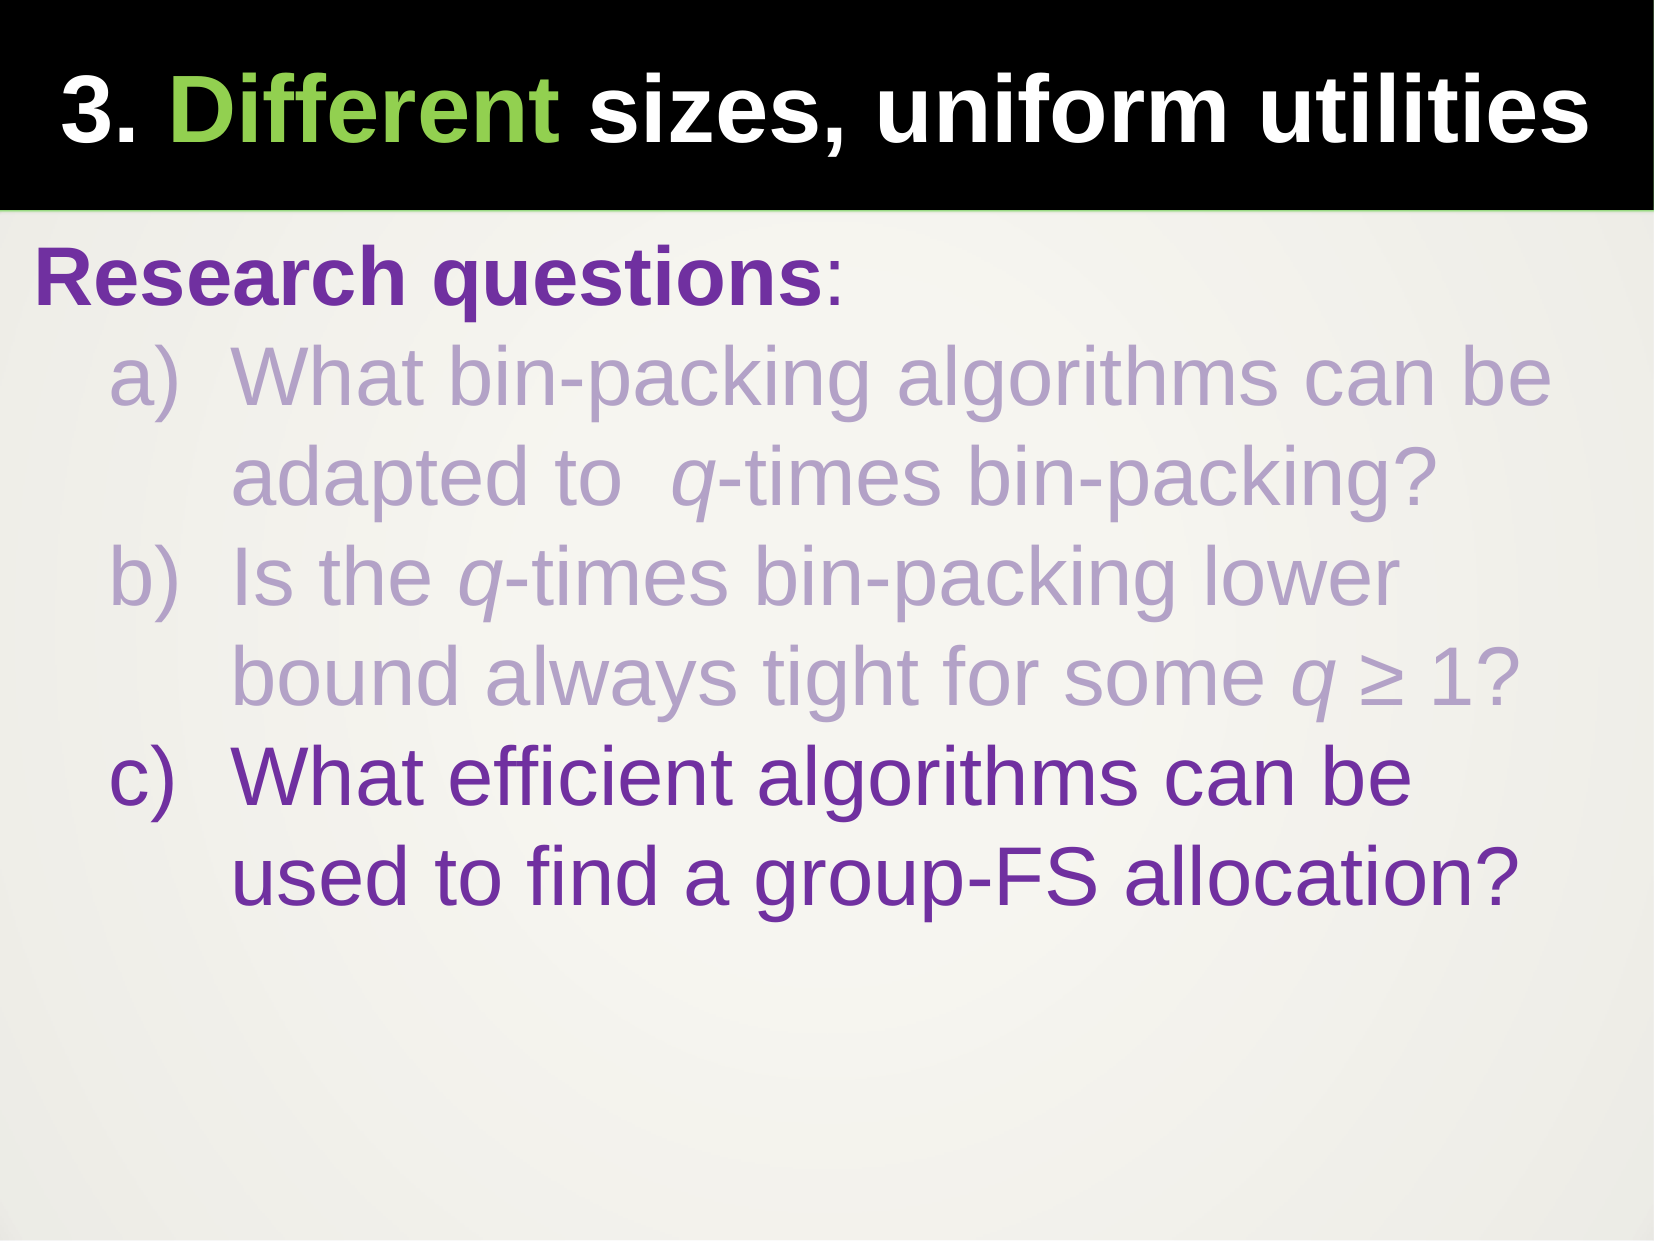

# 3. Different sizes, uniform utilities
Research questions:
What bin-packing algorithms can be adapted to q-times bin-packing?
Is the q-times bin-packing lower bound always tight for some q ≥ 1?
What efficient algorithms can be used to find a group-FS allocation?